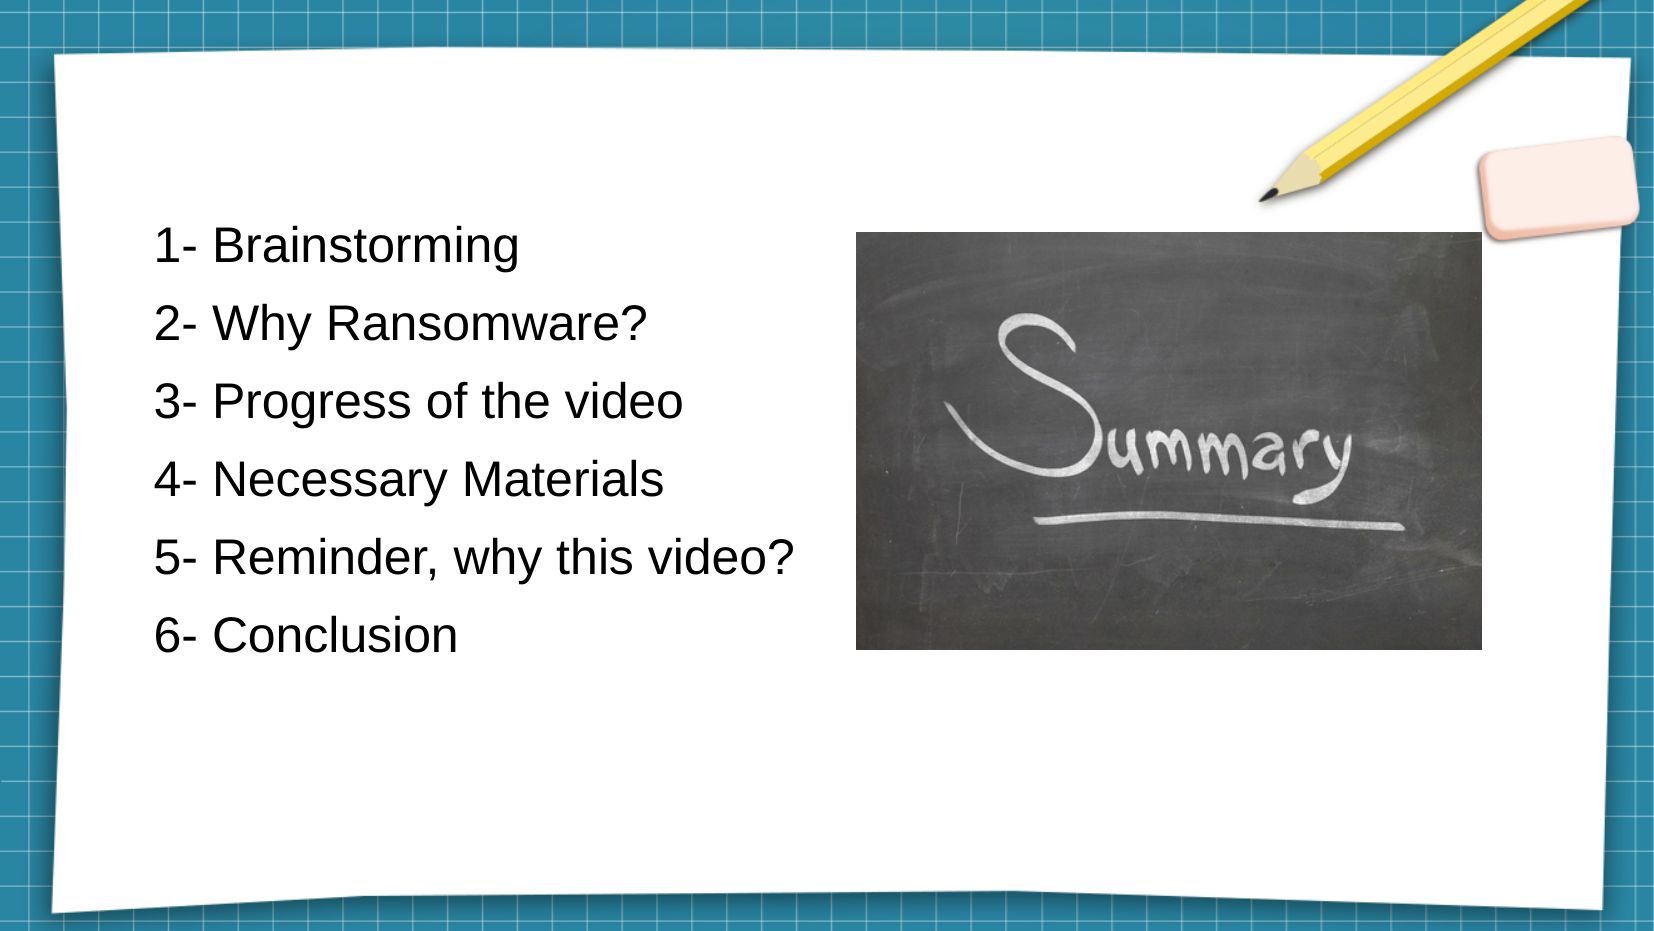

# 1- Brainstorming
2- Why Ransomware?
3- Progress of the video
4- Necessary Materials
5- Reminder, why this video?
6- Conclusion